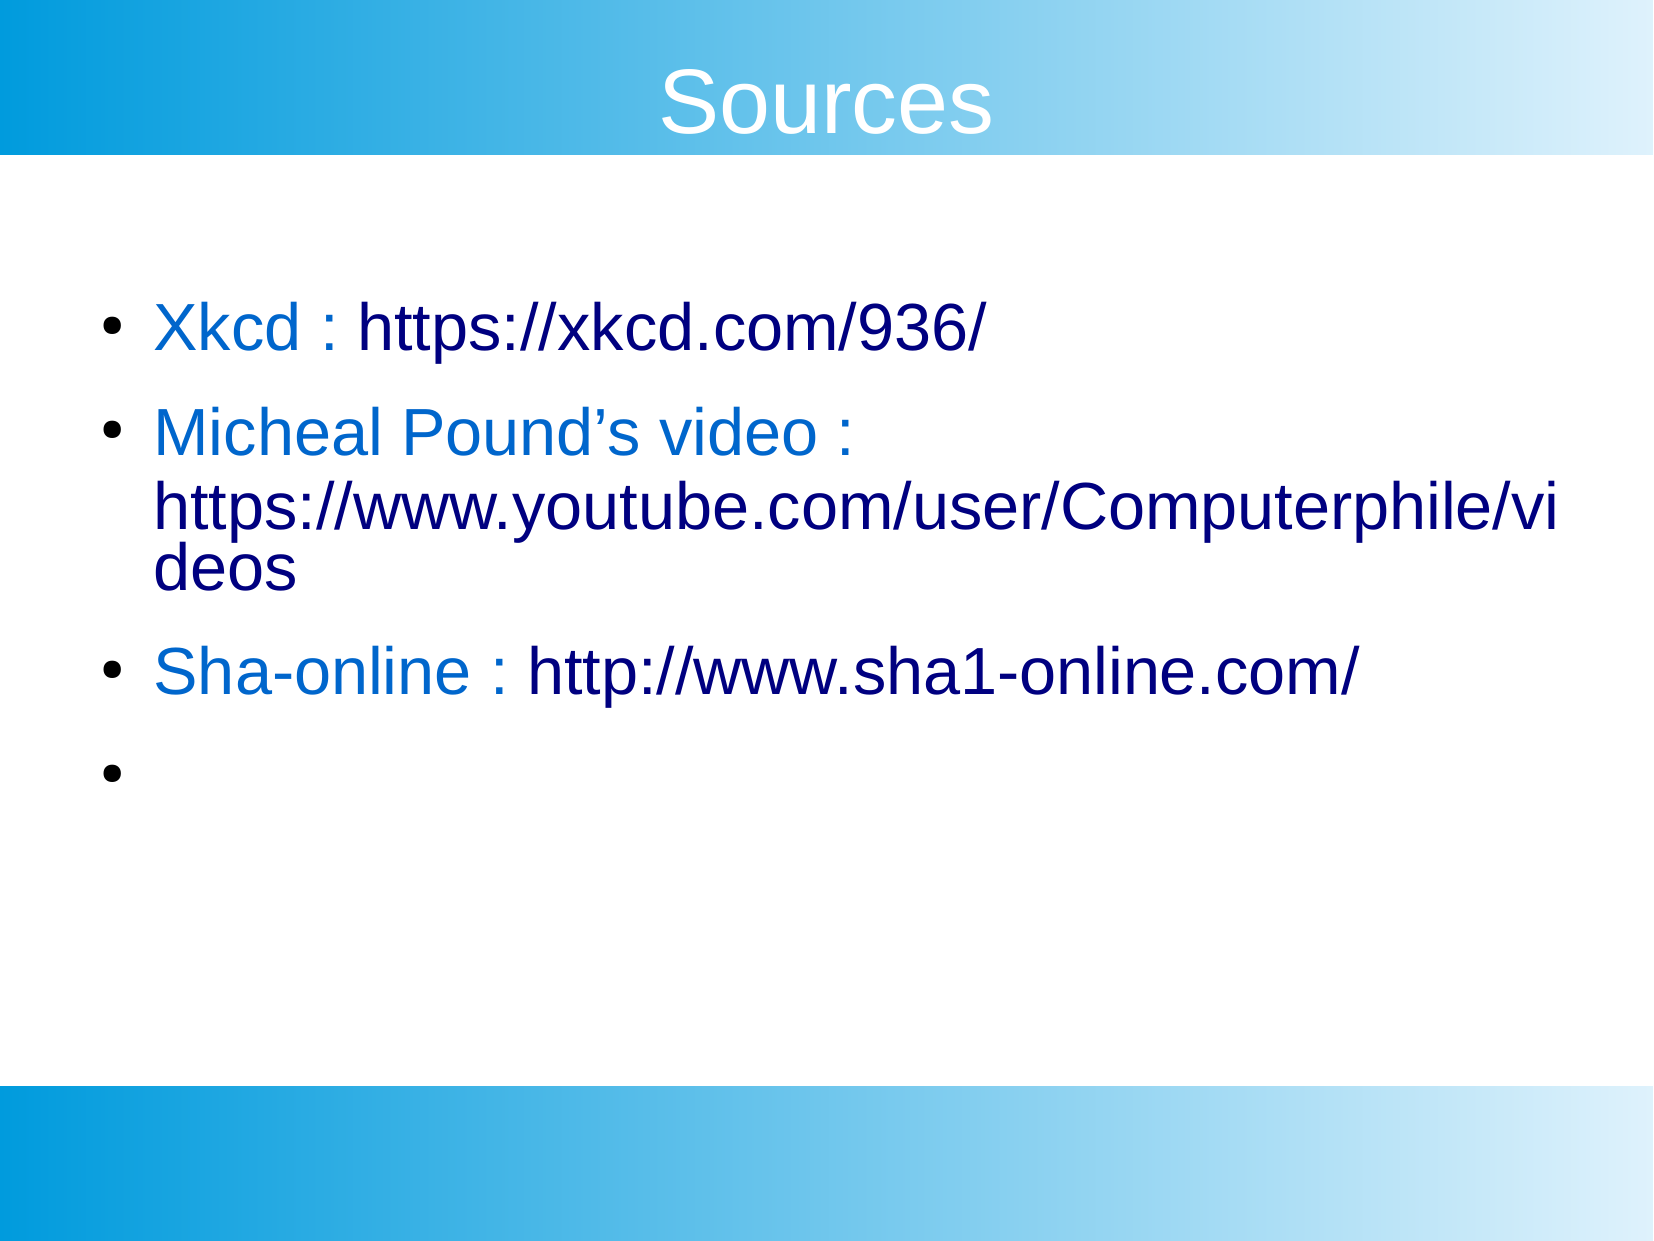

# Sources
Xkcd : https://xkcd.com/936/
Micheal Pound’s video : https://www.youtube.com/user/Computerphile/videos
Sha-online : http://www.sha1-online.com/